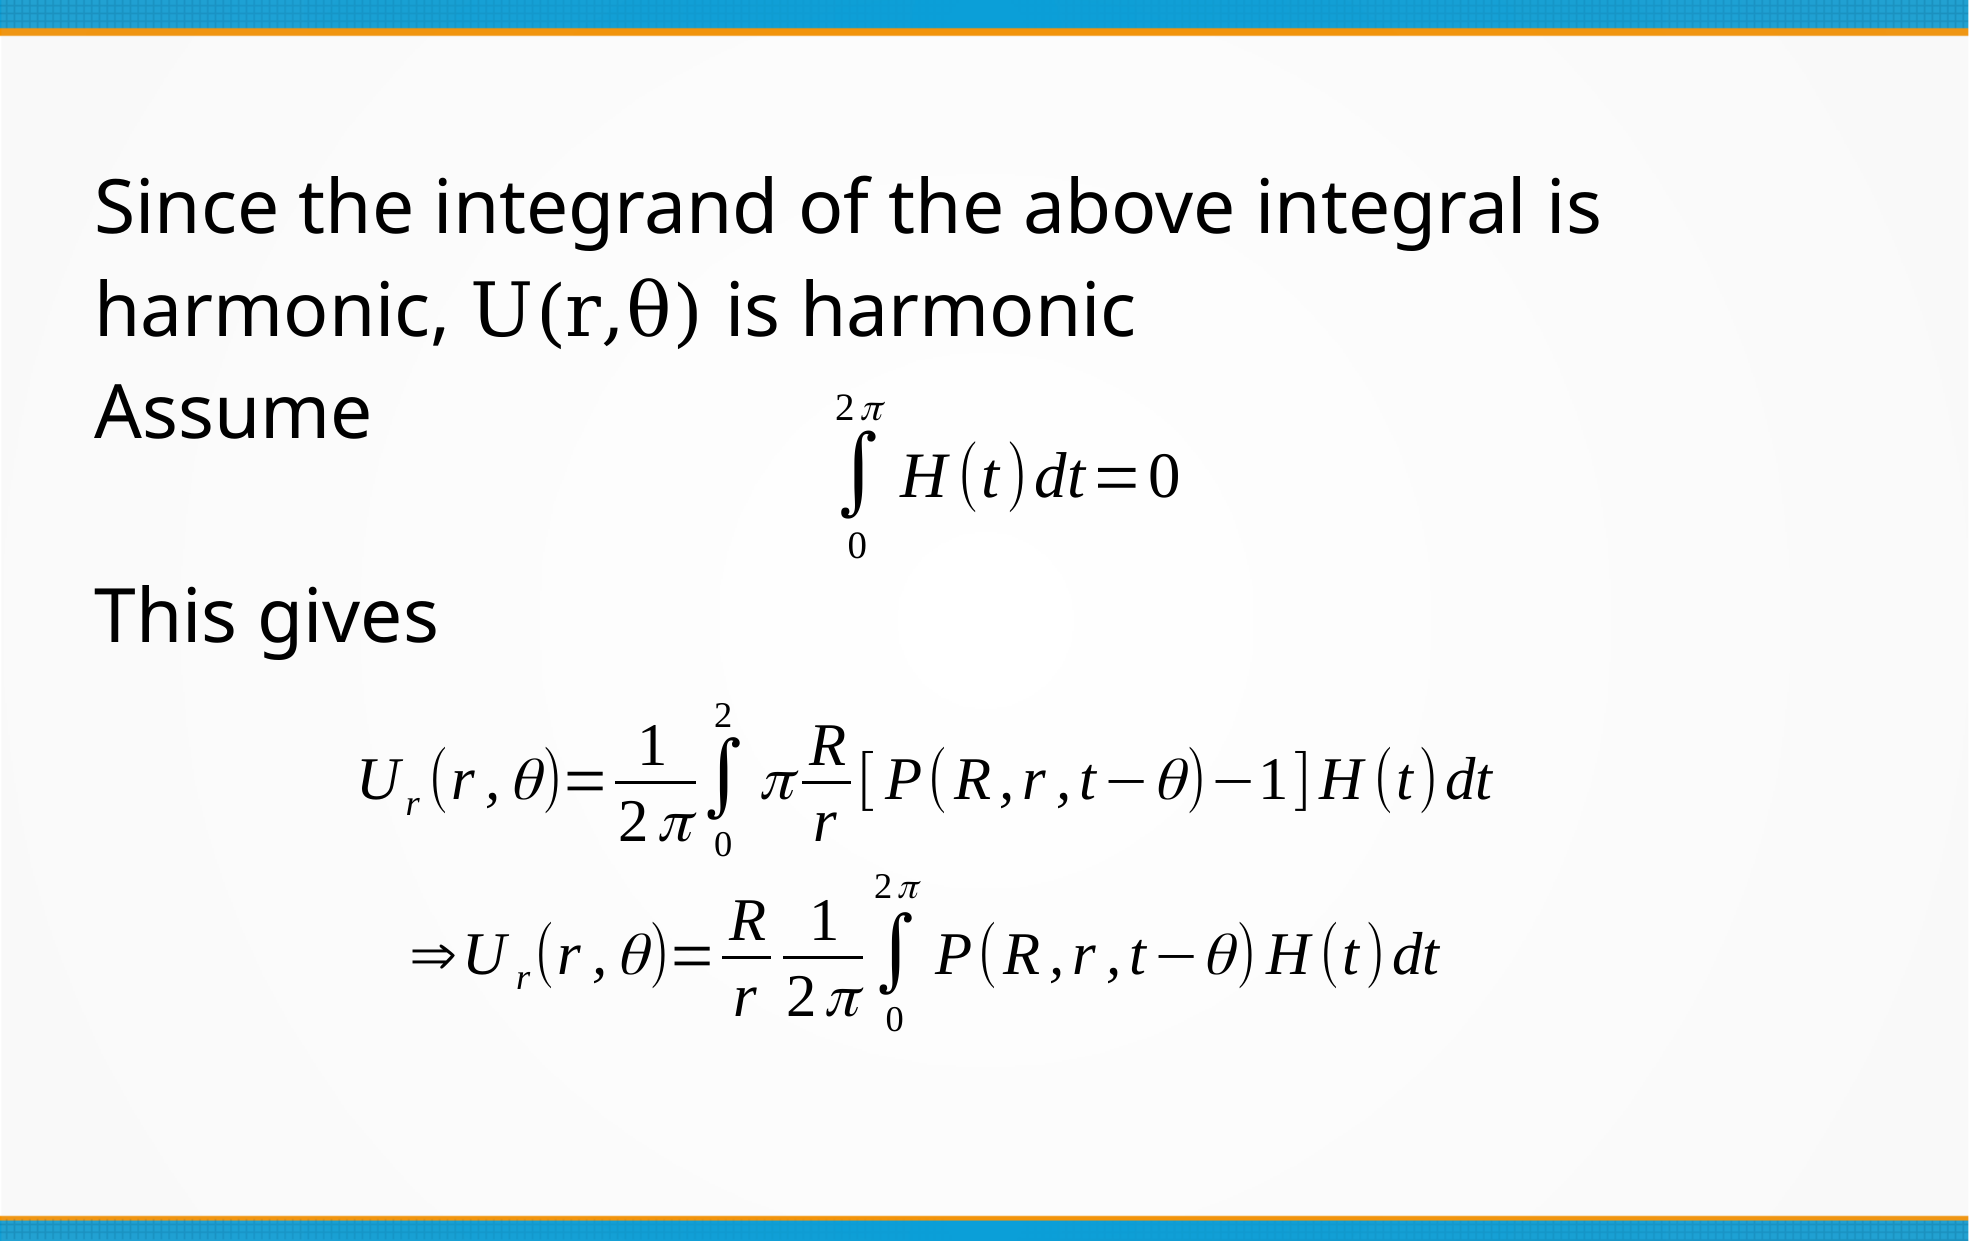

Since the integrand of the above integral is harmonic, U(r,θ) is harmonic
Assume
This gives